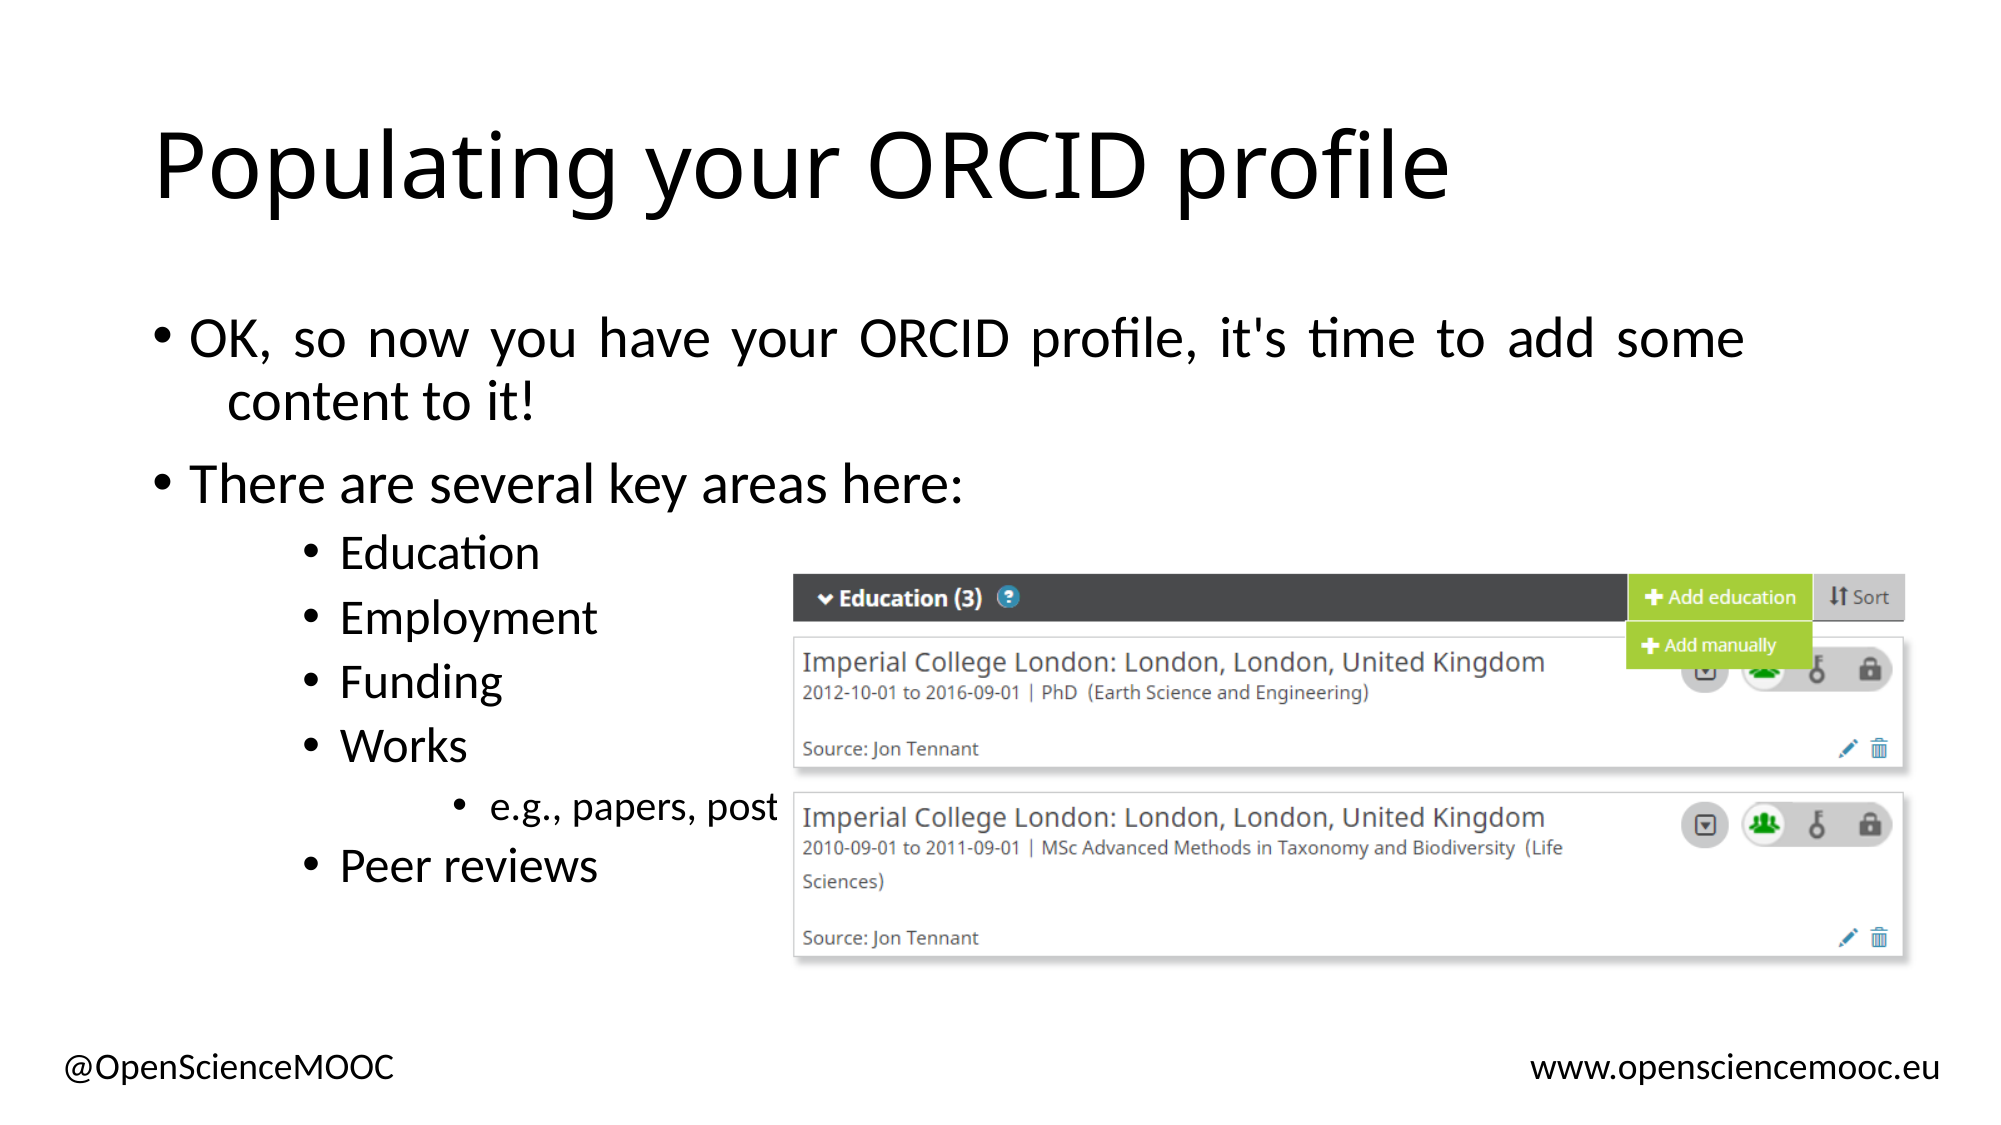

# Populating your ORCID profile
OK, so now you have your ORCID profile, it's time to add some content to it!
There are several key areas here:
Education
Employment
Funding
Works
e.g., papers, posters
Peer reviews
@OpenScienceMOOC
www.opensciencemooc.eu